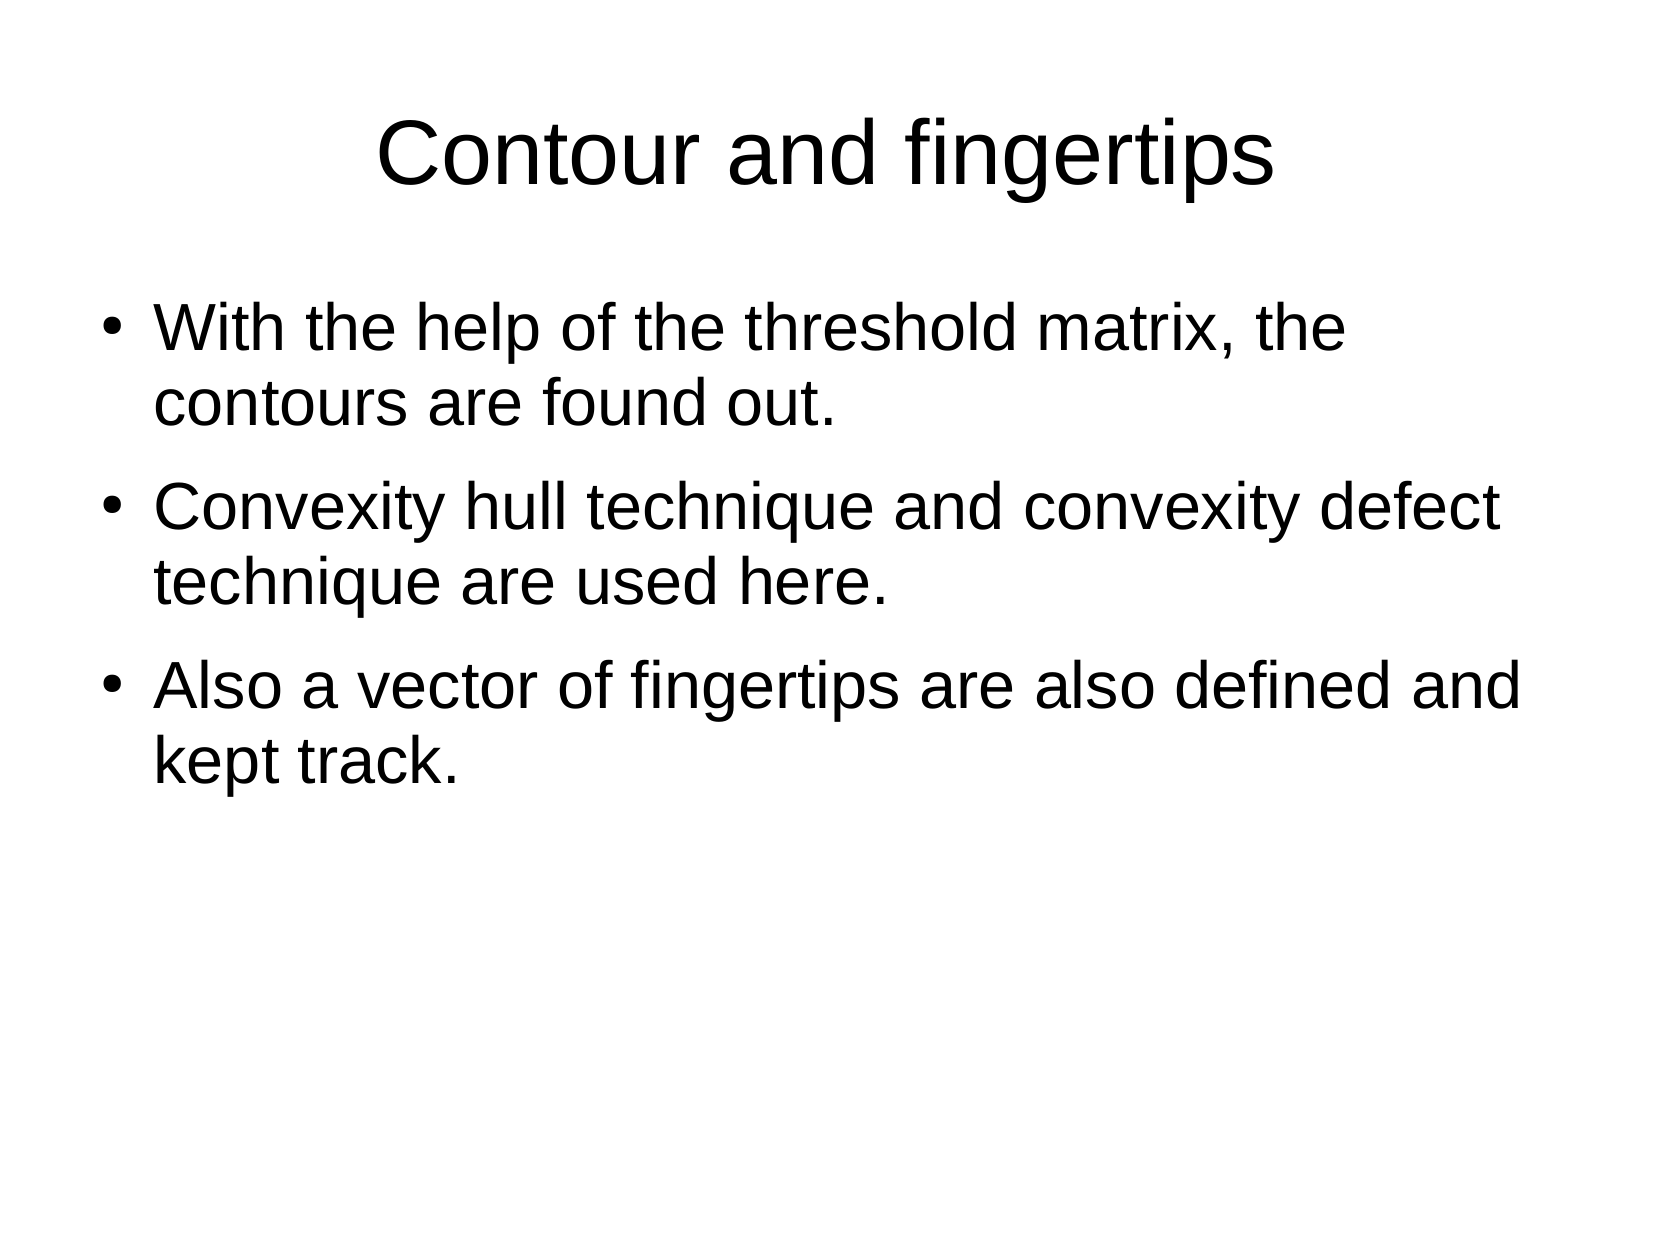

# Contour and fingertips
With the help of the threshold matrix, the contours are found out.
Convexity hull technique and convexity defect technique are used here.
Also a vector of fingertips are also defined and kept track.